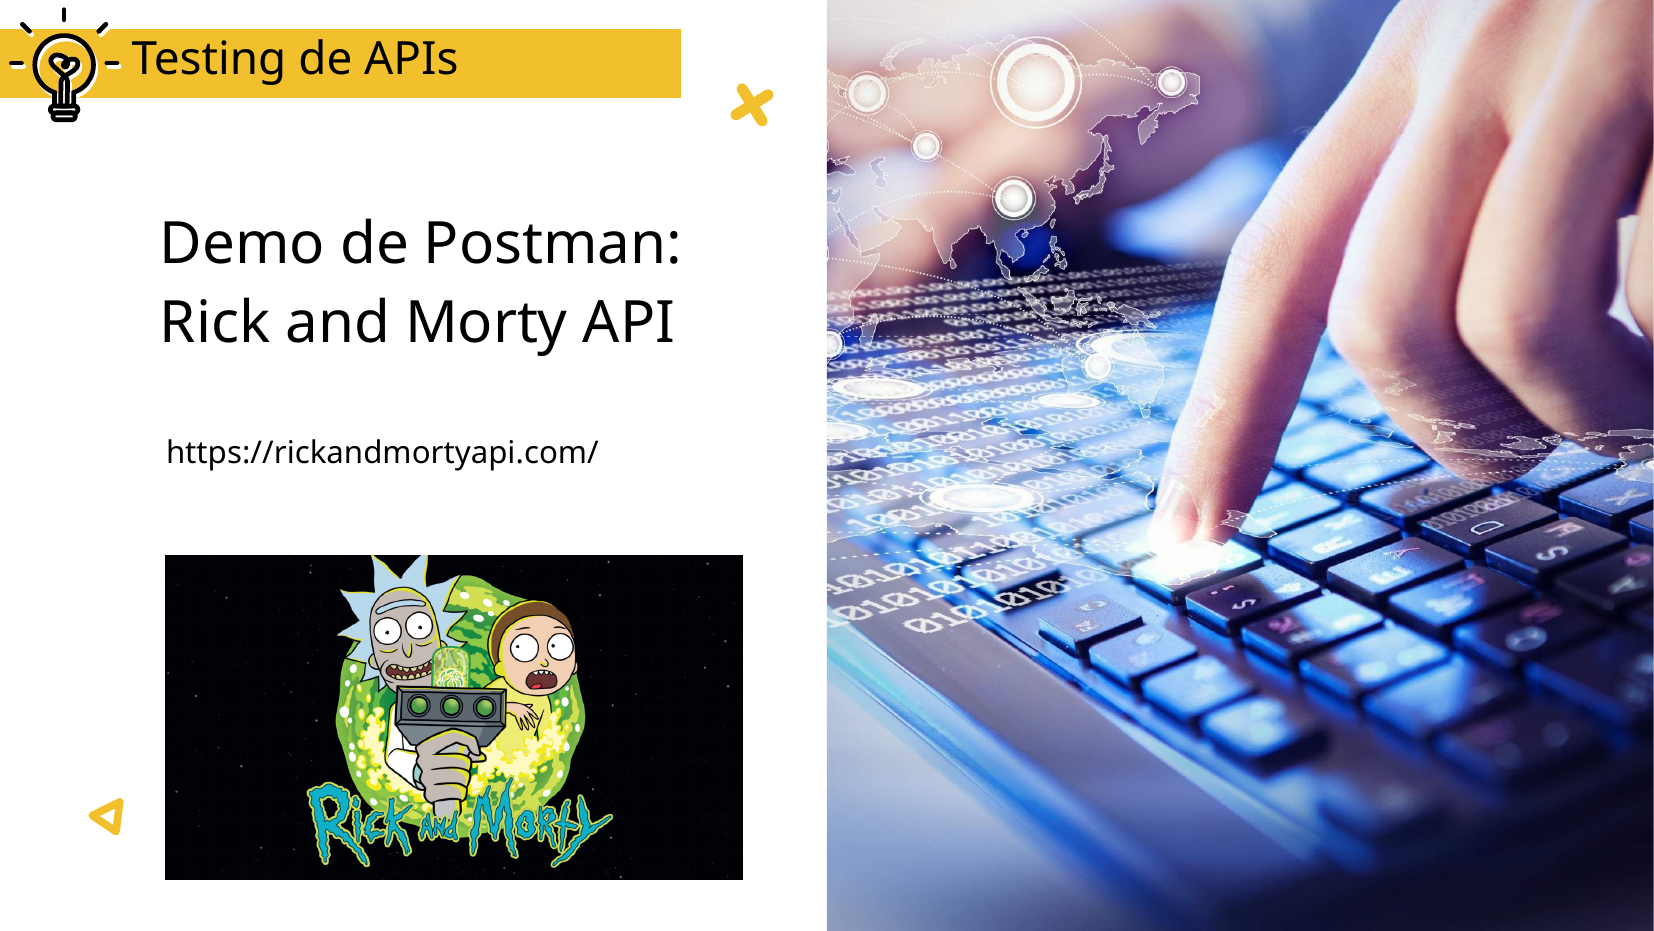

Testing de APIs
# Demo de Postman: Rick and Morty API
https://rickandmortyapi.com/